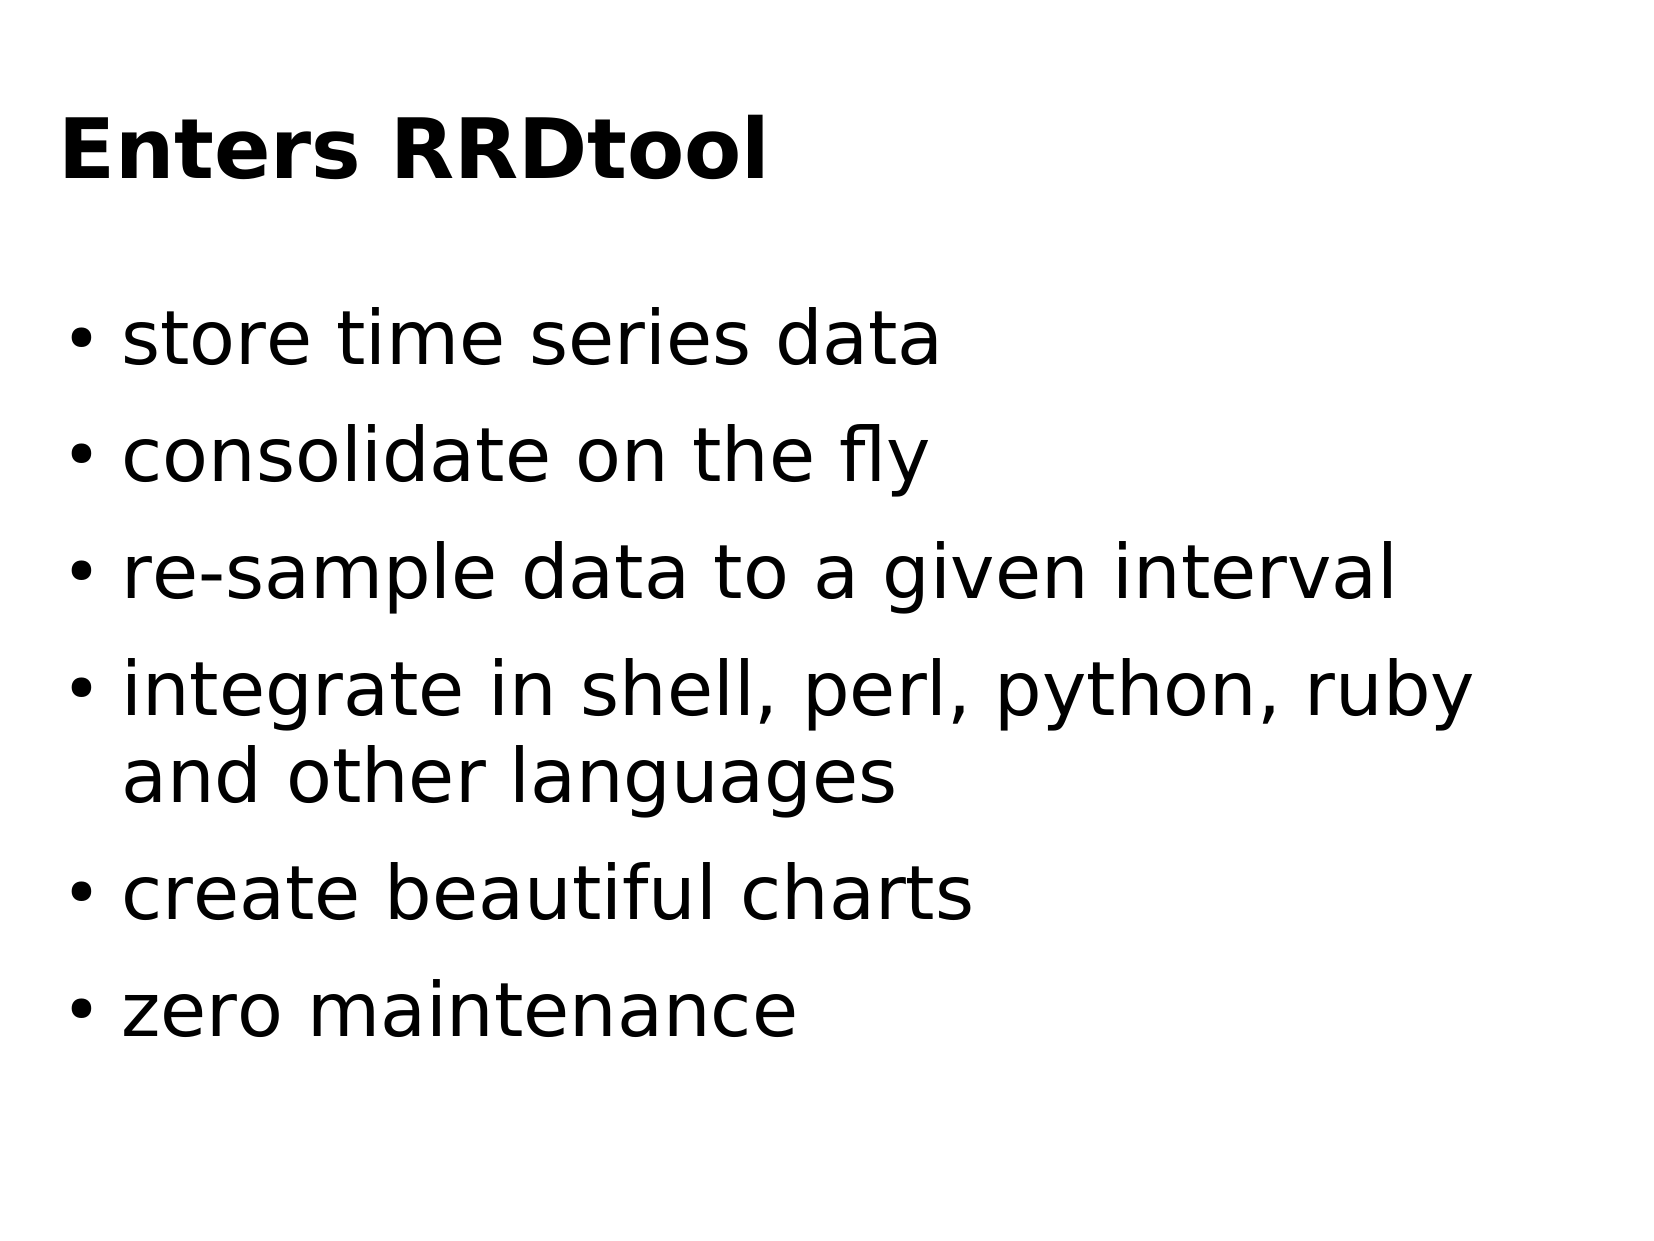

# Enters RRDtool
store time series data
consolidate on the fly
re-sample data to a given interval
integrate in shell, perl, python, ruby and other languages
create beautiful charts
zero maintenance